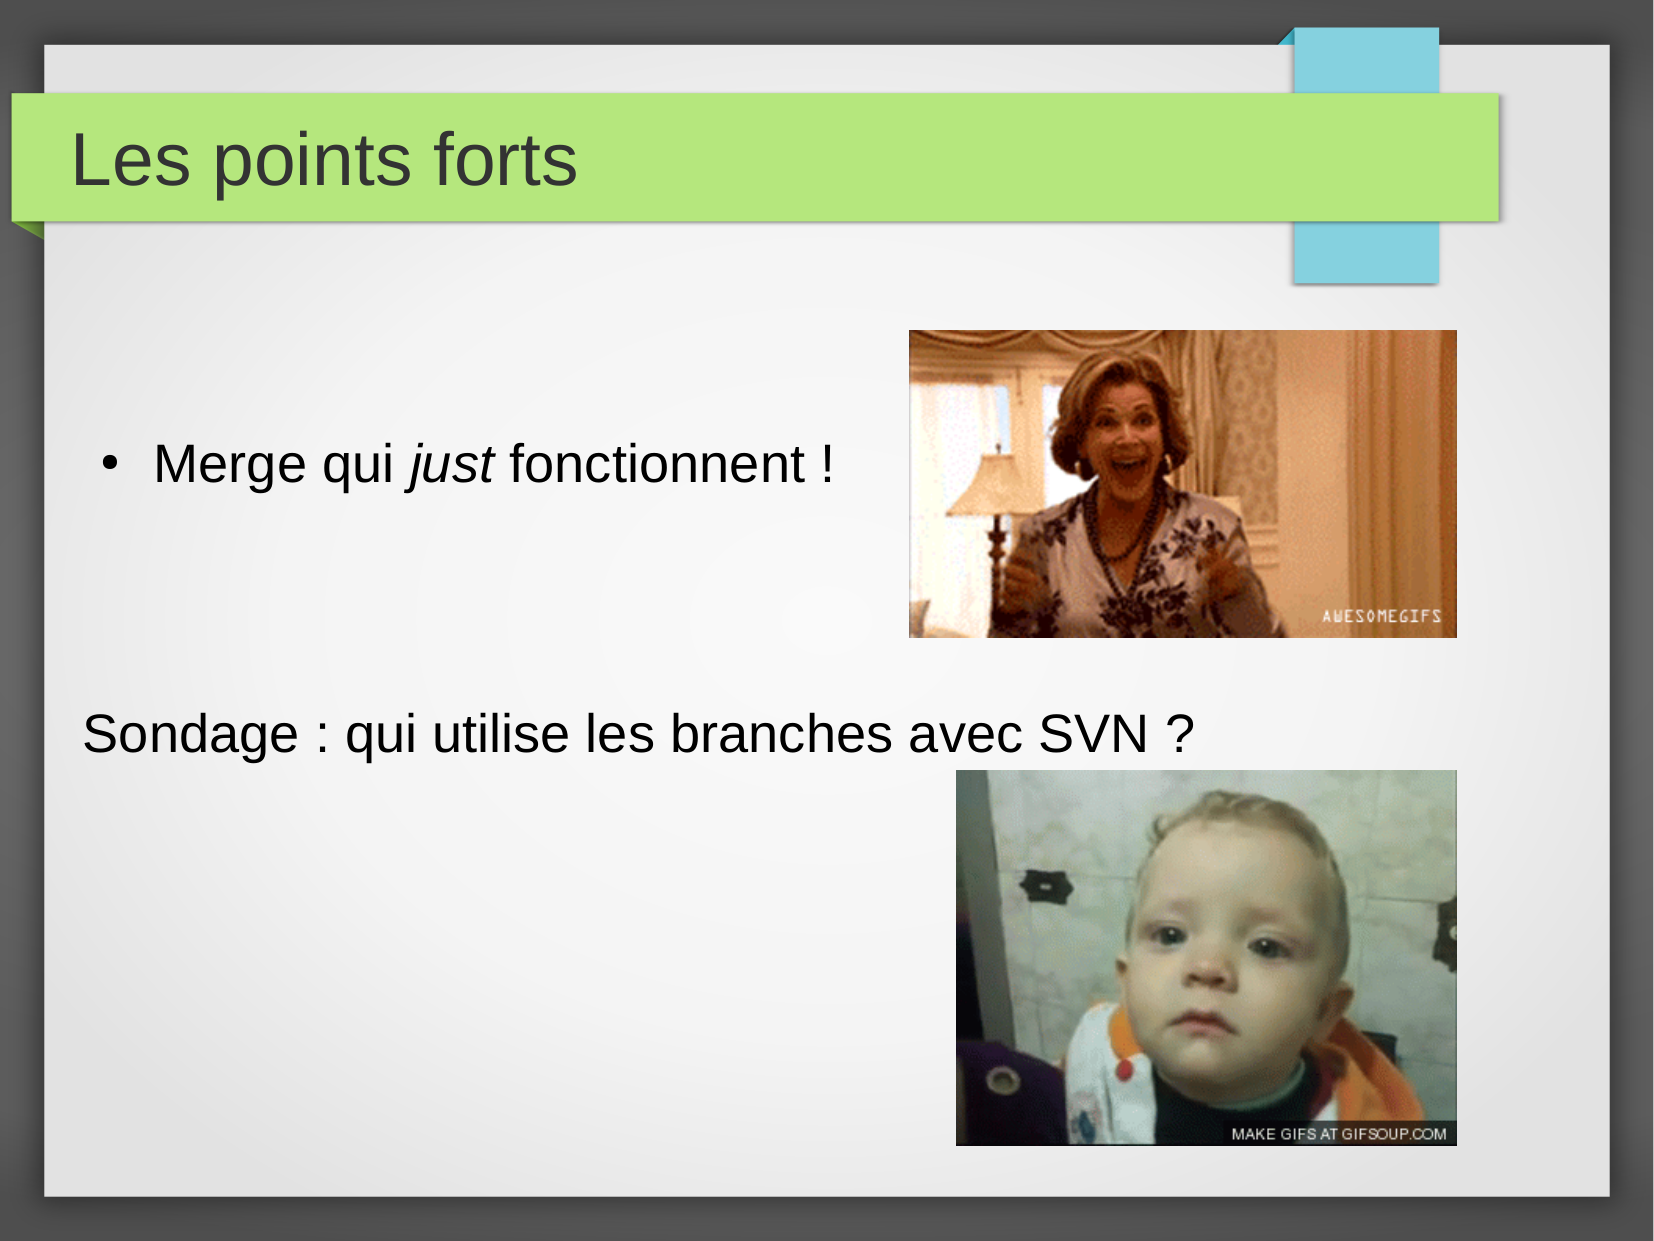

# Les points forts
Merge qui just fonctionnent !
Sondage : qui utilise les branches avec SVN ?